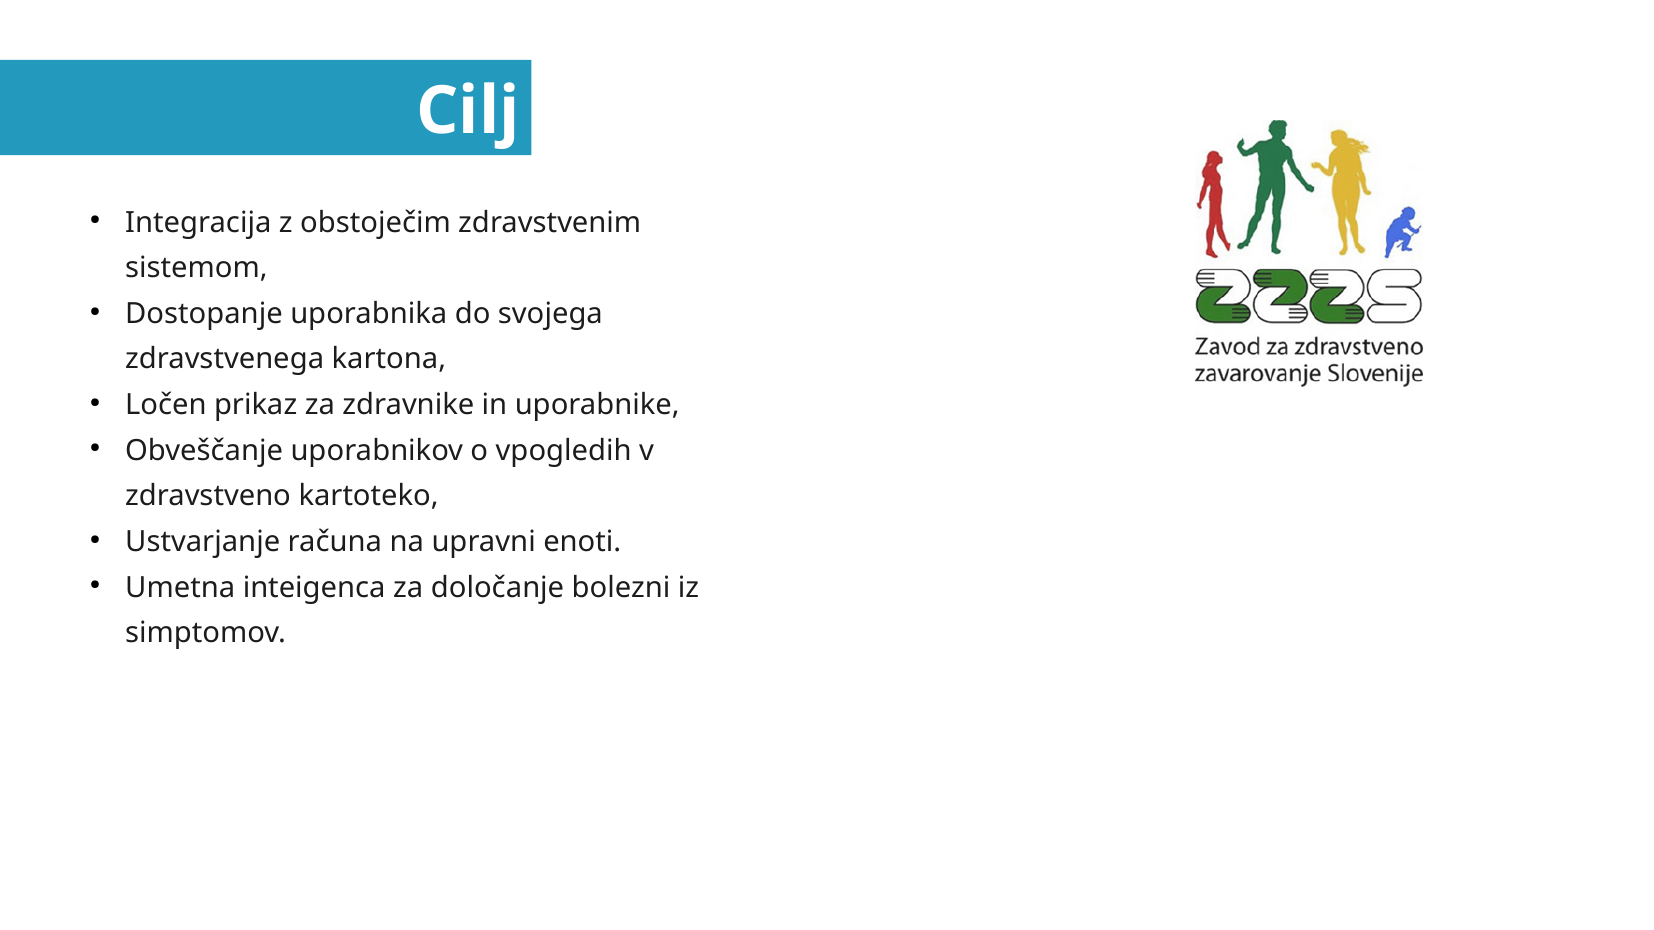

# Cilj
Integracija z obstoječim zdravstvenim sistemom,
Dostopanje uporabnika do svojega zdravstvenega kartona,
Ločen prikaz za zdravnike in uporabnike,
Obveščanje uporabnikov o vpogledih v zdravstveno kartoteko,
Ustvarjanje računa na upravni enoti.
Umetna inteigenca za določanje bolezni iz simptomov.